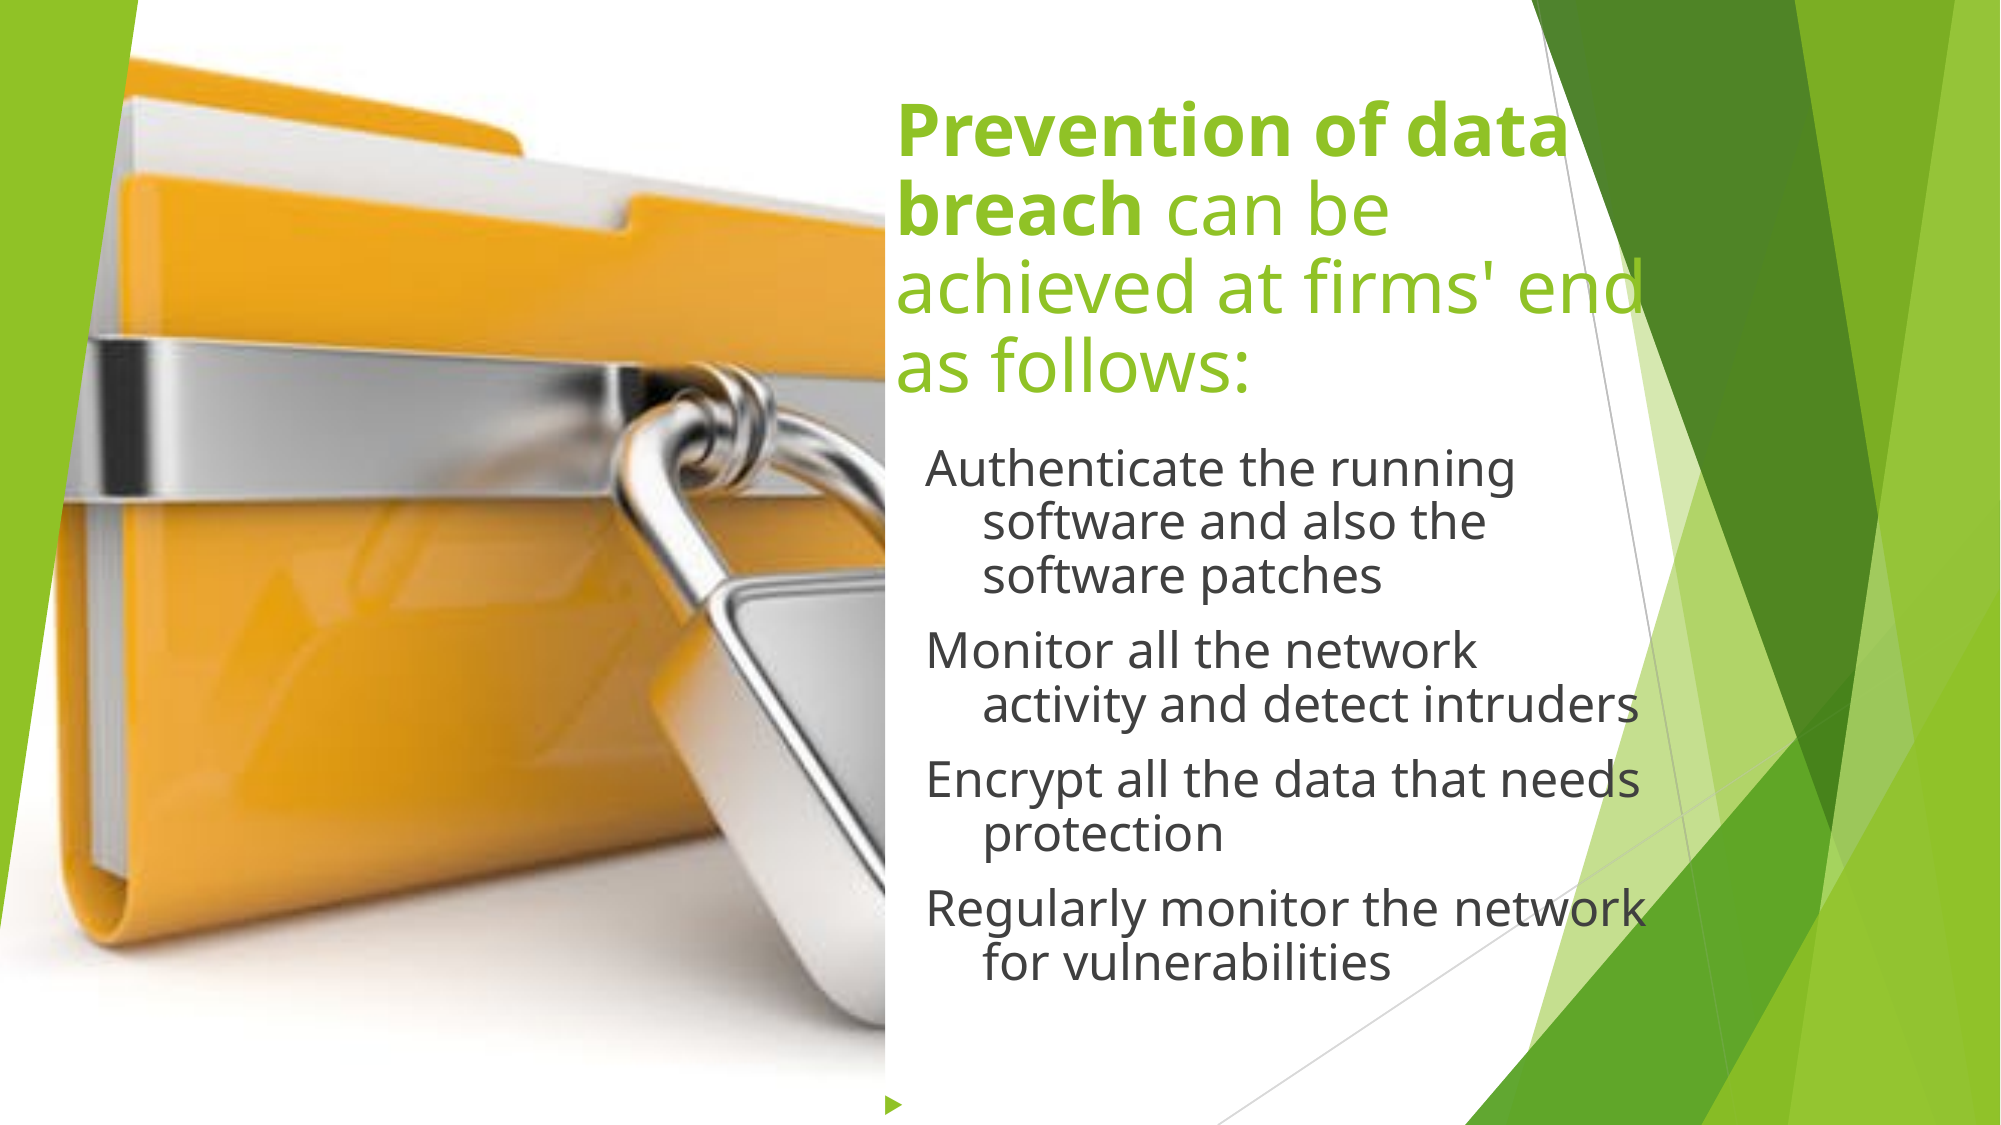

# Prevention of data breach can be achieved at firms' end as follows:
Authenticate the running software and also the software patches
Monitor all the network activity and detect intruders
Encrypt all the data that needs protection
Regularly monitor the network for vulnerabilities